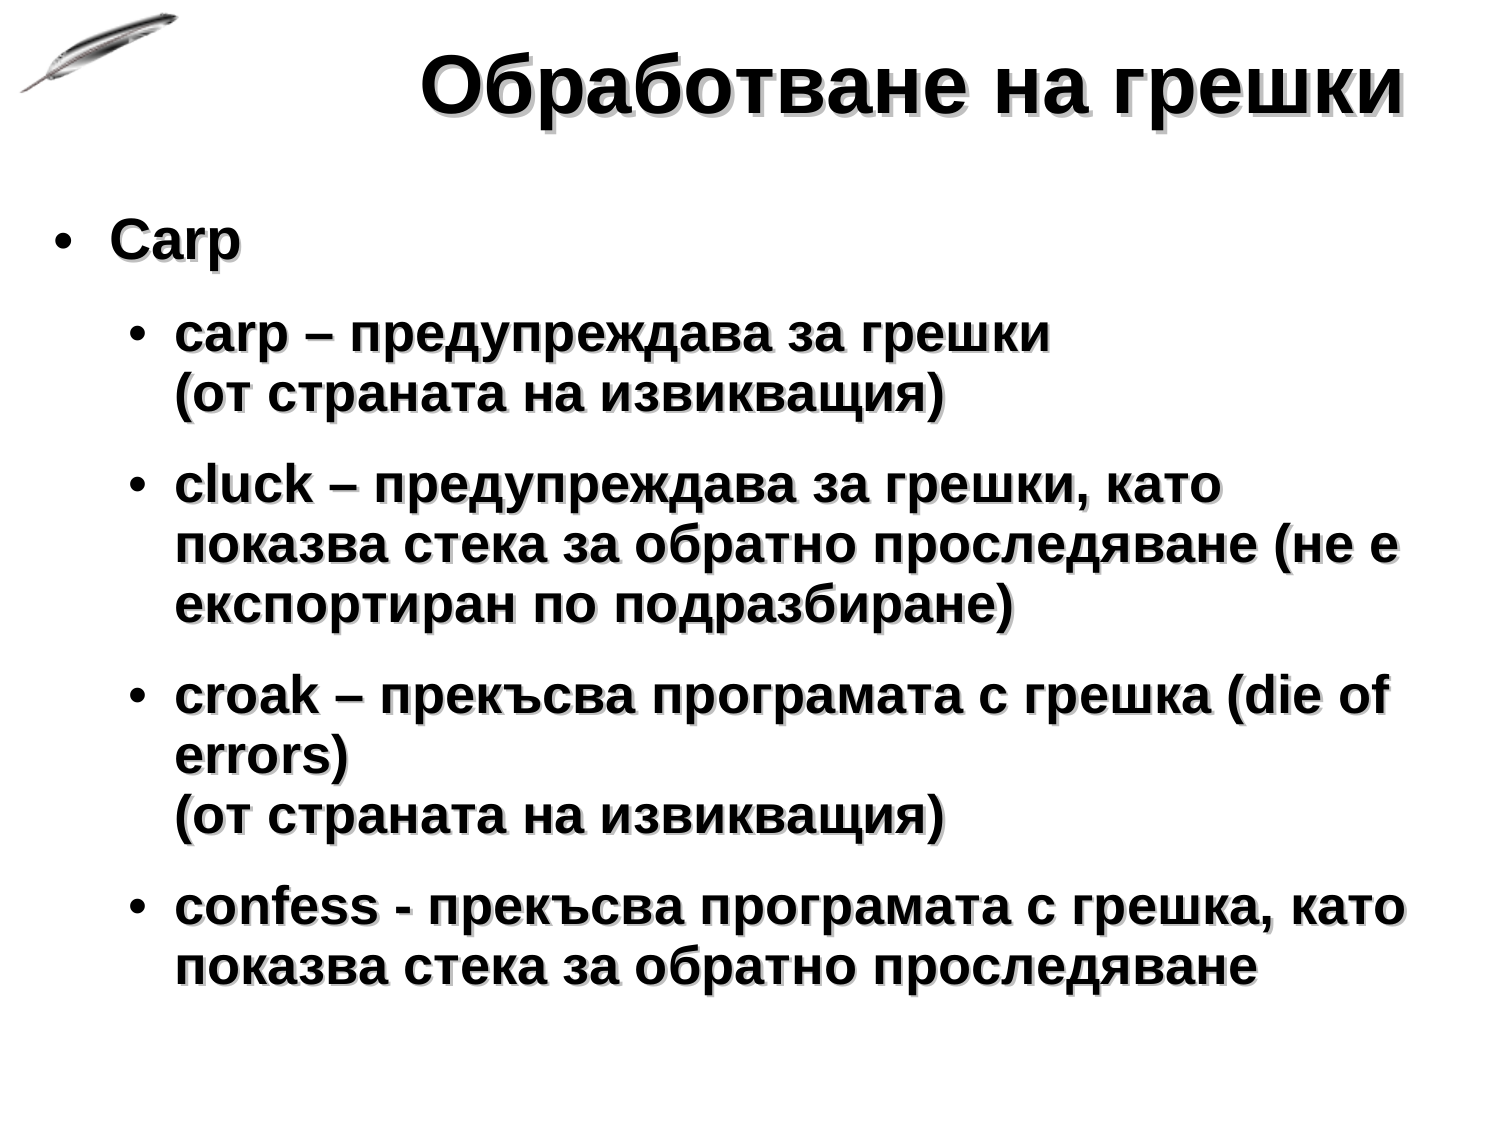

# Обработване на грешки
Carp
carp – предупреждава за грешки
(от страната на извикващия)
cluck – предупреждава за грешки, като показва стека за обратно проследяване (не е експортиран по подразбиране)
croak – прекъсва програмата с грешка (die of errors)
(от страната на извикващия)
confess - прекъсва програмата с грешка, като показва стека за обратно проследяване